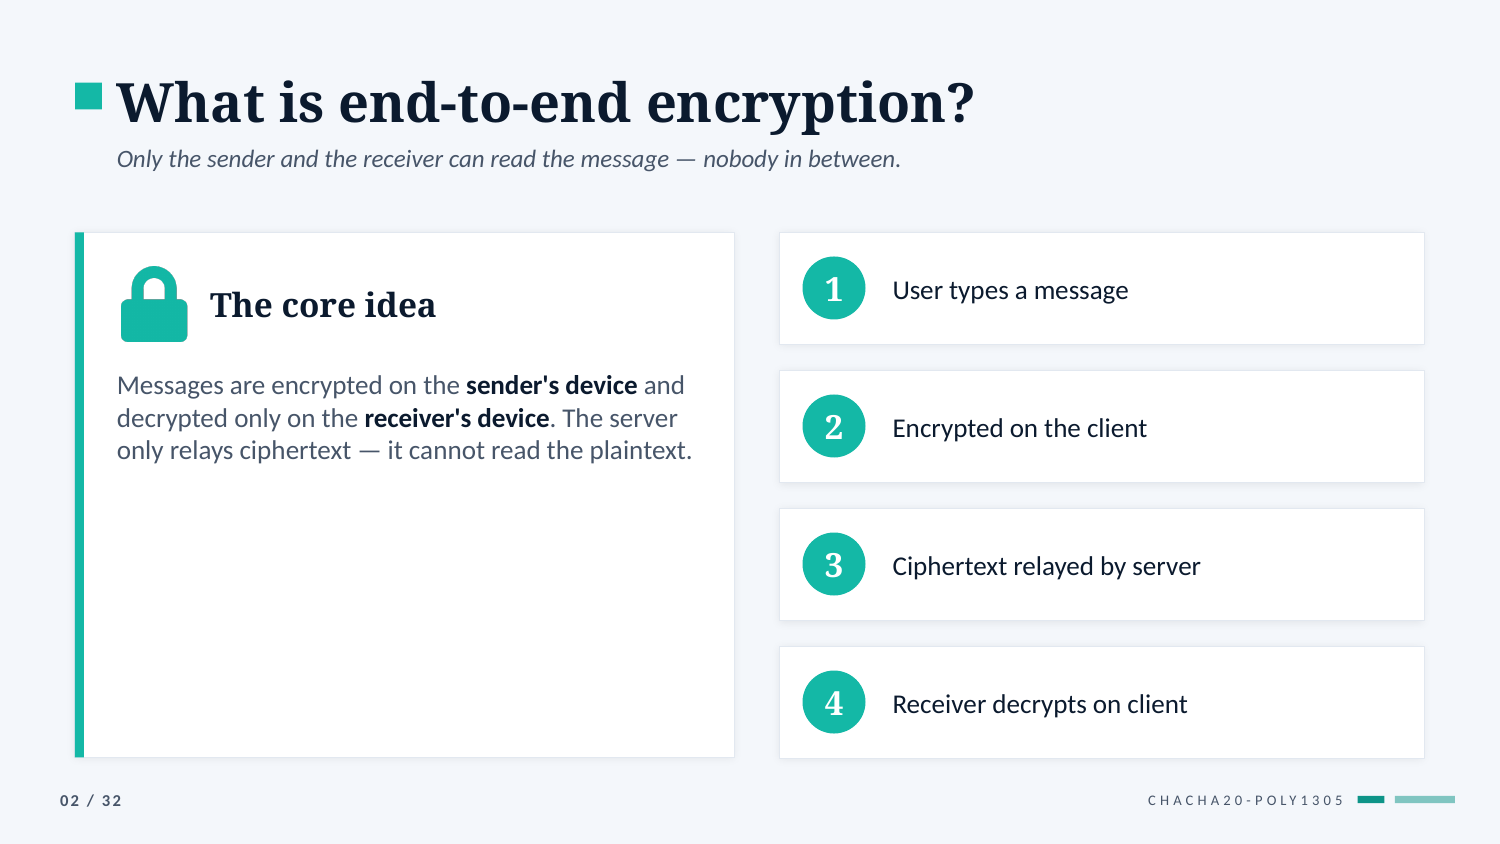

What is end-to-end encryption?
Only the sender and the receiver can read the message — nobody in between.
User types a message
1
The core idea
Messages are encrypted on the sender's device and decrypted only on the receiver's device. The server only relays ciphertext — it cannot read the plaintext.
Encrypted on the client
2
Ciphertext relayed by server
3
Receiver decrypts on client
4
02 / 32
CHACHA20-POLY1305